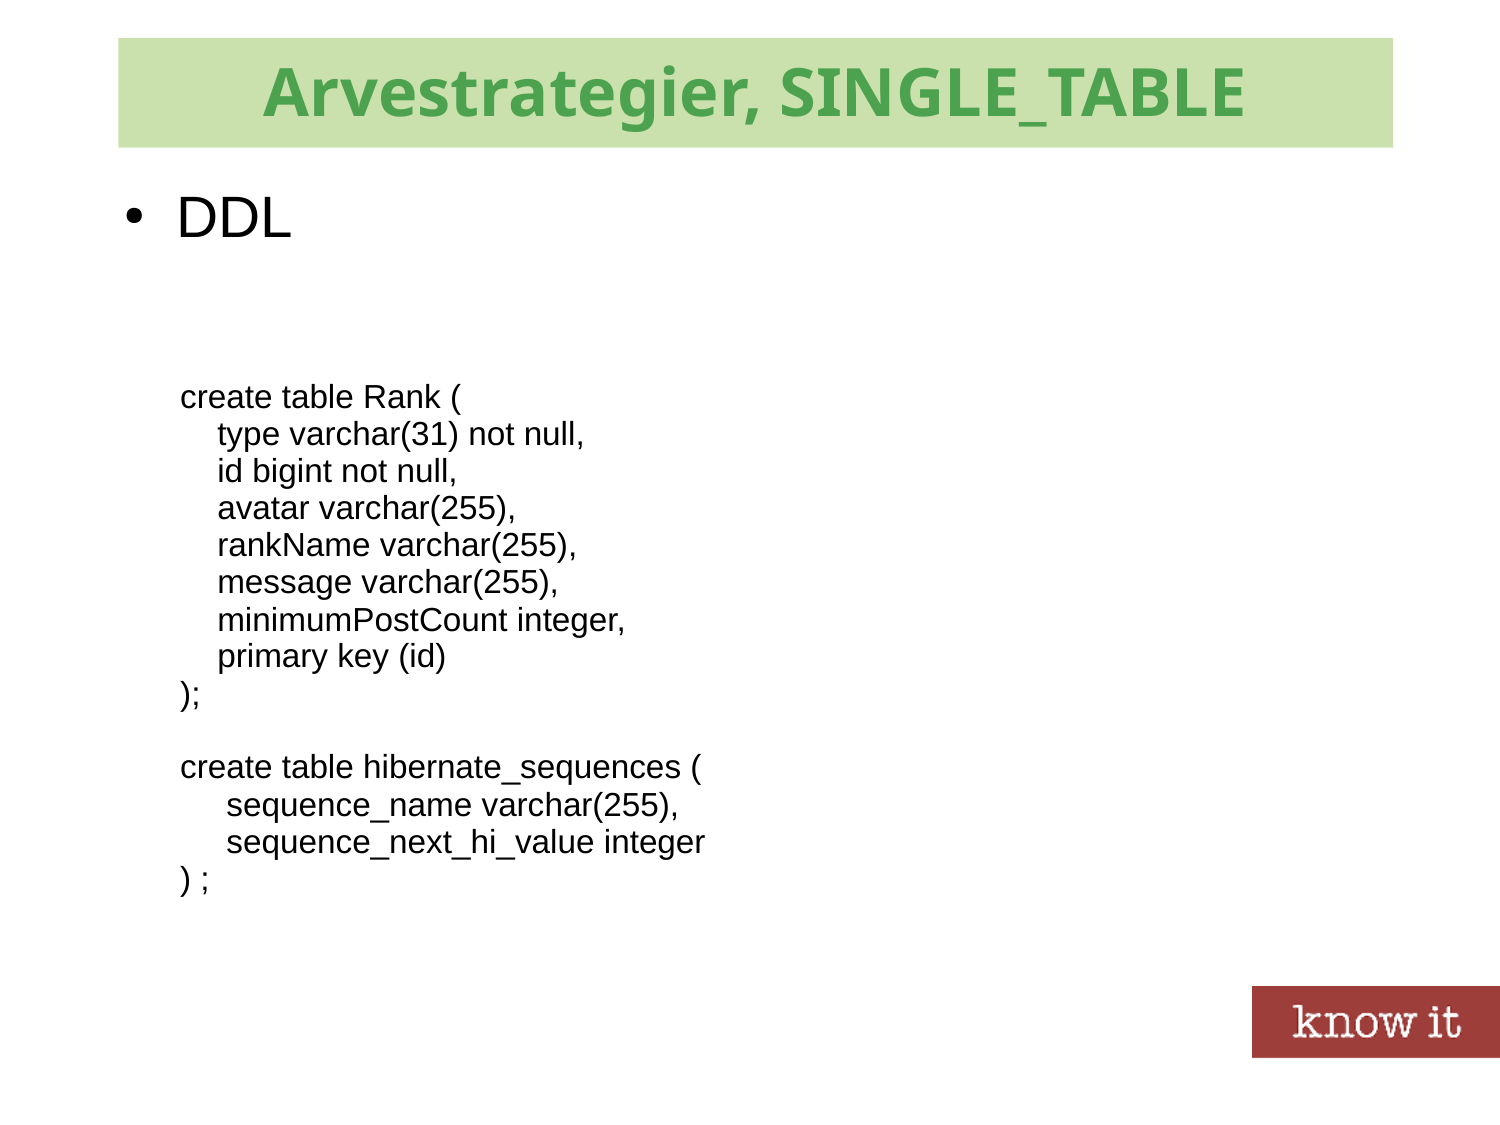

Arvestrategier, SINGLE_TABLE
# DDL
 create table Rank (
 type varchar(31) not null,
 id bigint not null,
 avatar varchar(255),
 rankName varchar(255),
 message varchar(255),
 minimumPostCount integer,
 primary key (id)
 );
 create table hibernate_sequences (
 sequence_name varchar(255),
 sequence_next_hi_value integer
 ) ;